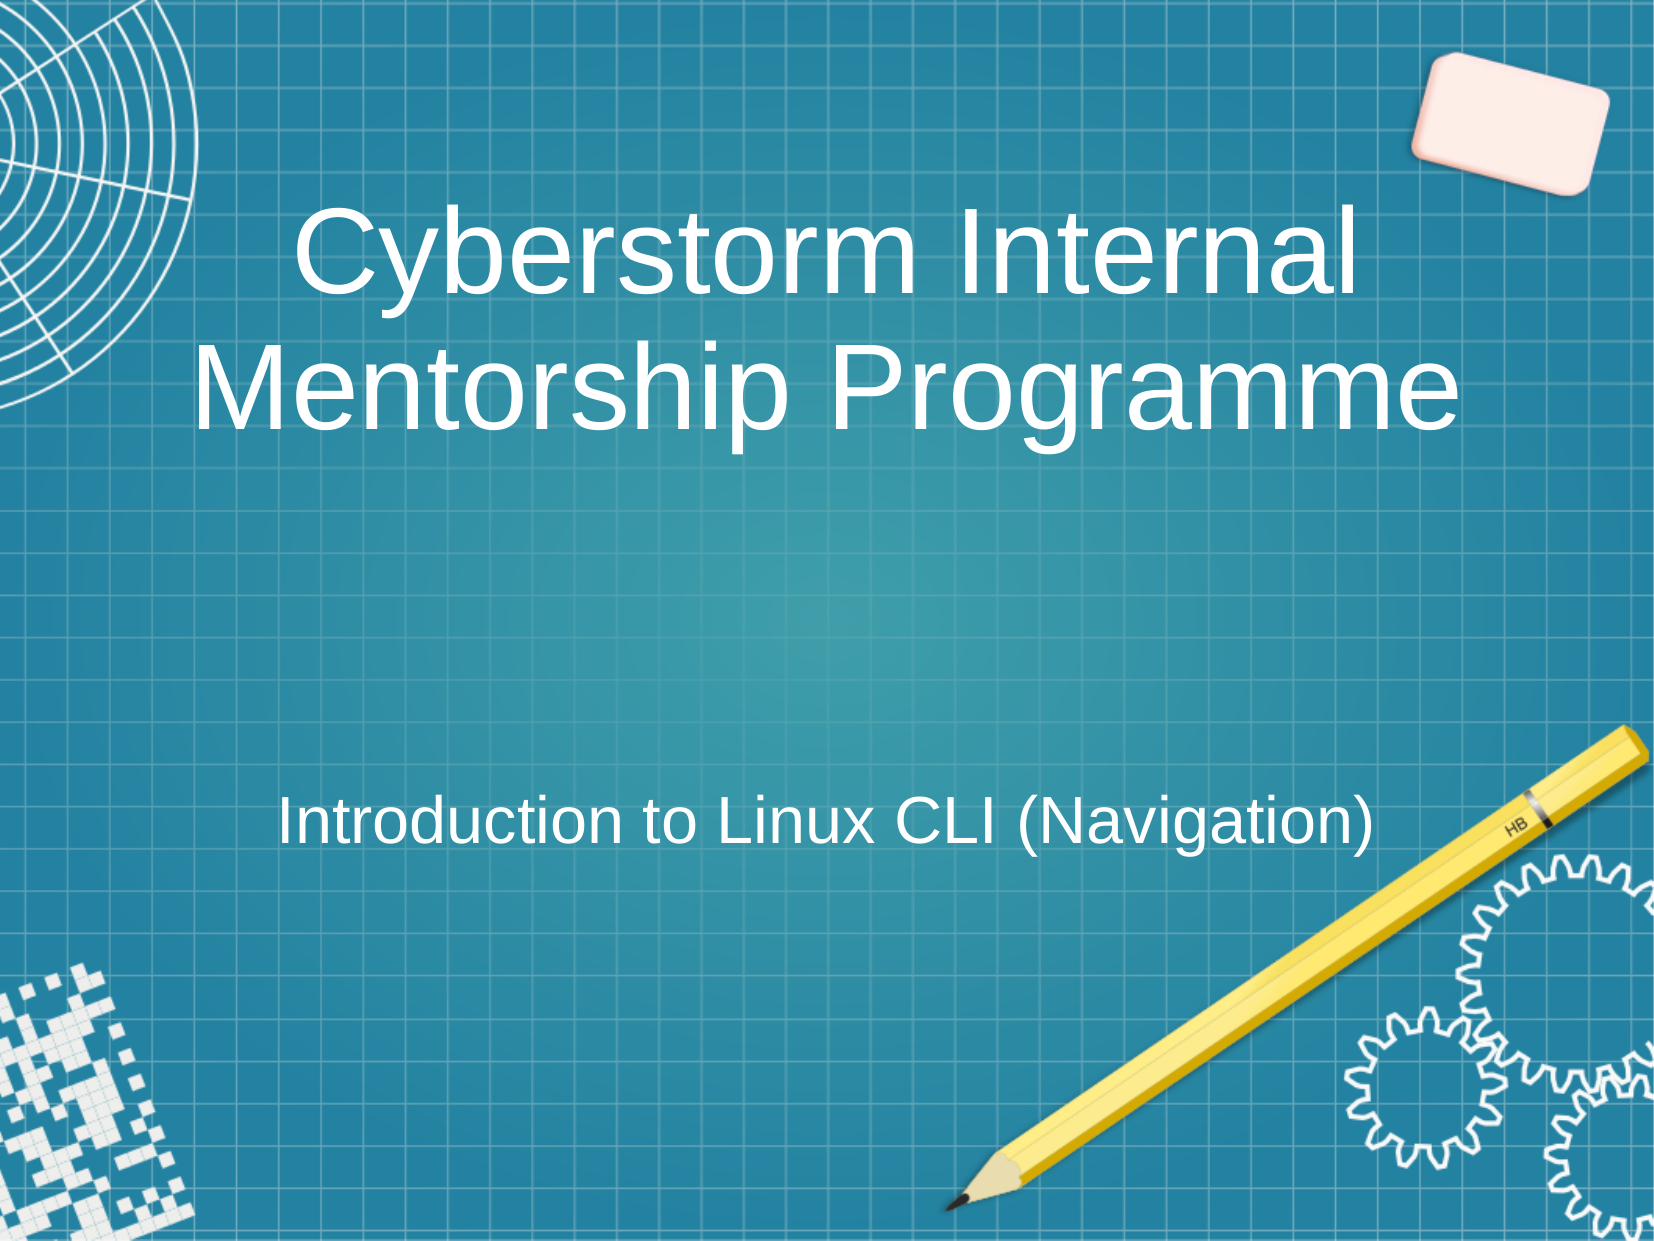

# Cyberstorm Internal Mentorship Programme
Introduction to Linux CLI (Navigation)